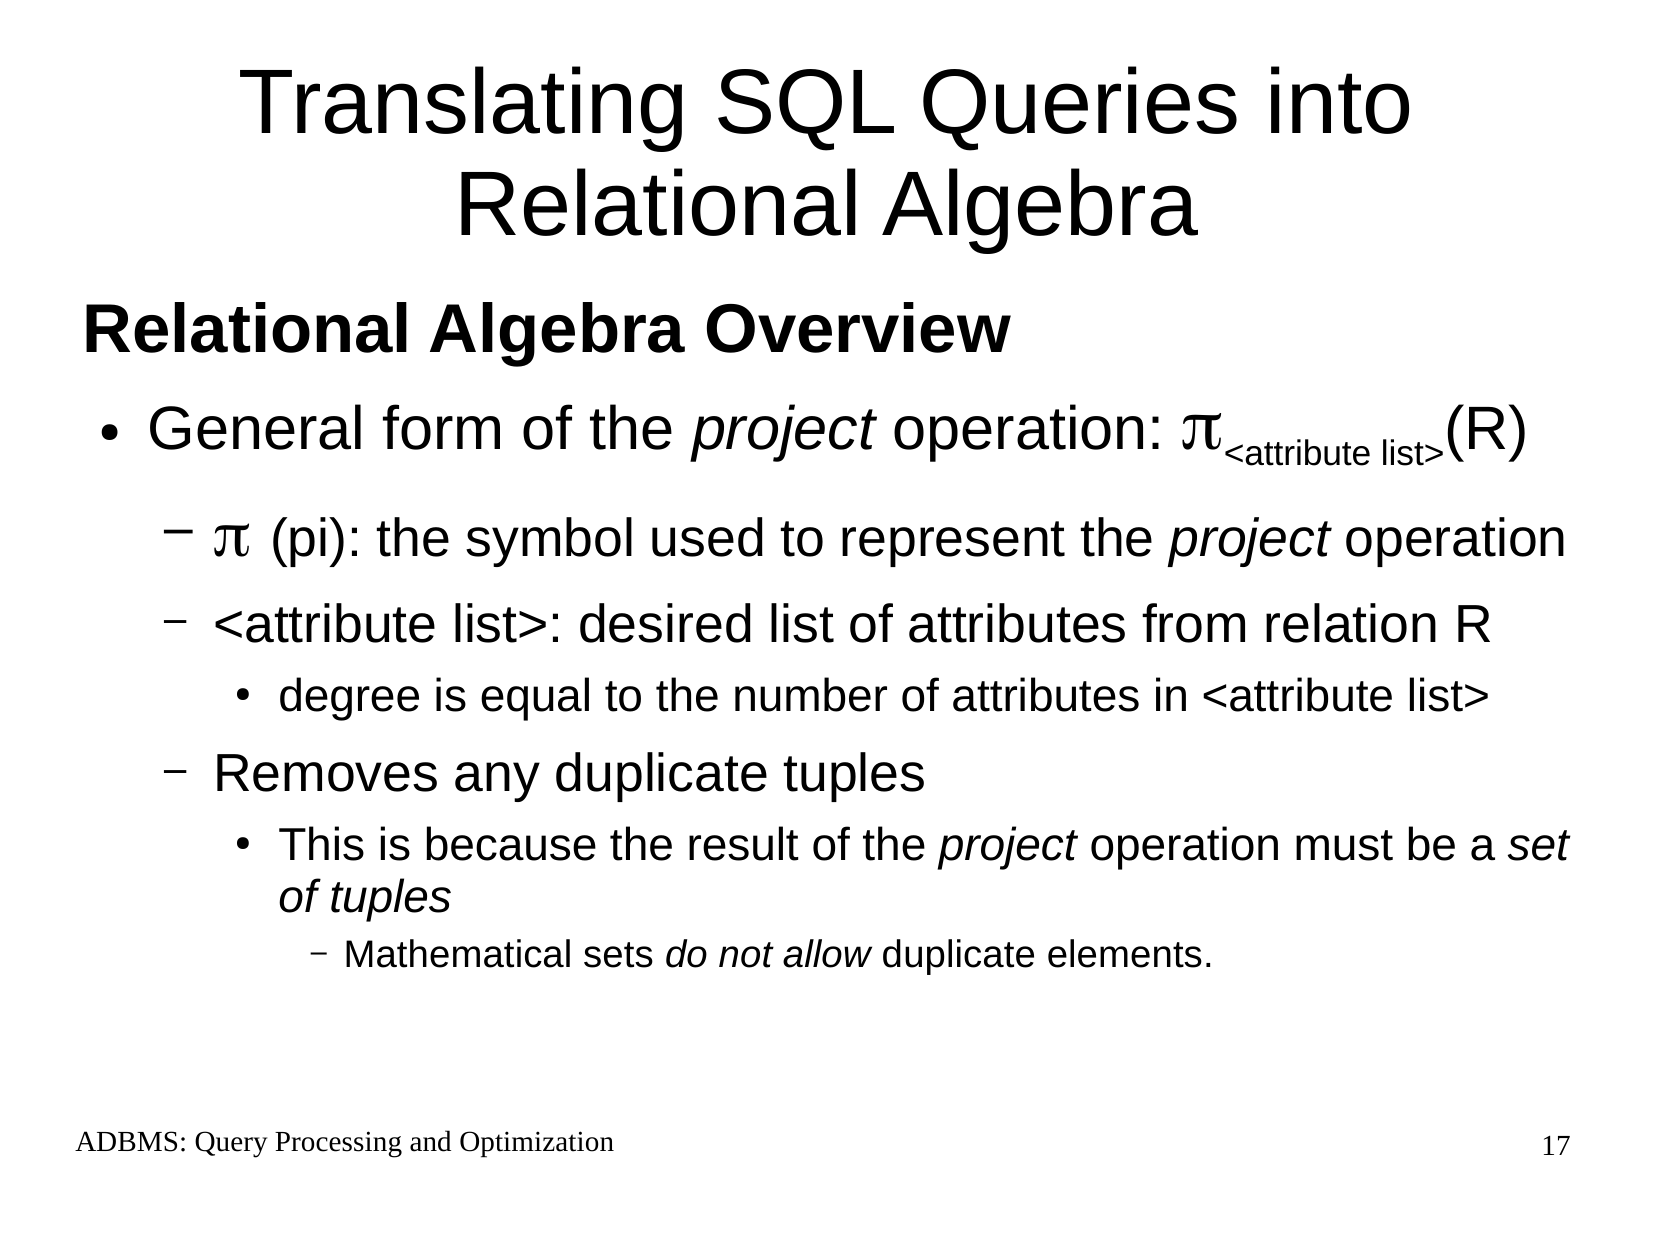

# Translating SQL Queries into Relational Algebra
Relational Algebra Overview
General form of the project operation: <attribute list>(R)
 (pi): the symbol used to represent the project operation
<attribute list>: desired list of attributes from relation R
degree is equal to the number of attributes in <attribute list>
Removes any duplicate tuples
This is because the result of the project operation must be a set of tuples
Mathematical sets do not allow duplicate elements.